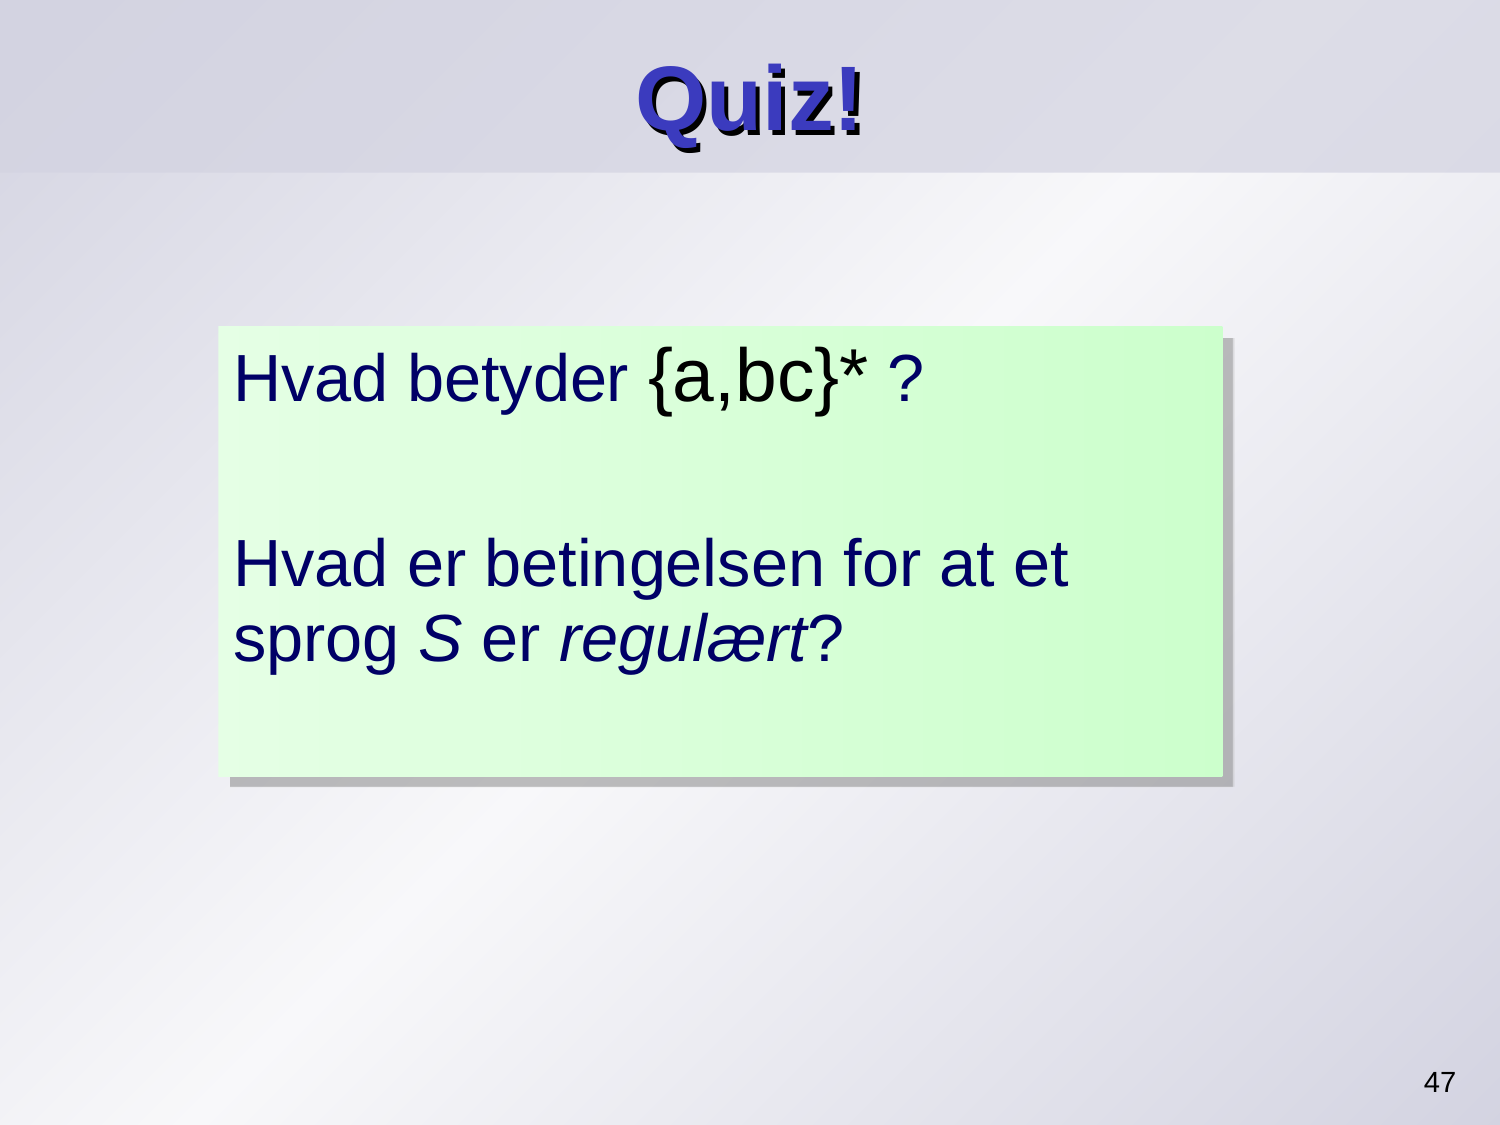

# Quiz!
Hvad betyder {a,bc}* ?
Hvad er betingelsen for at et
sprog S er regulært?
47